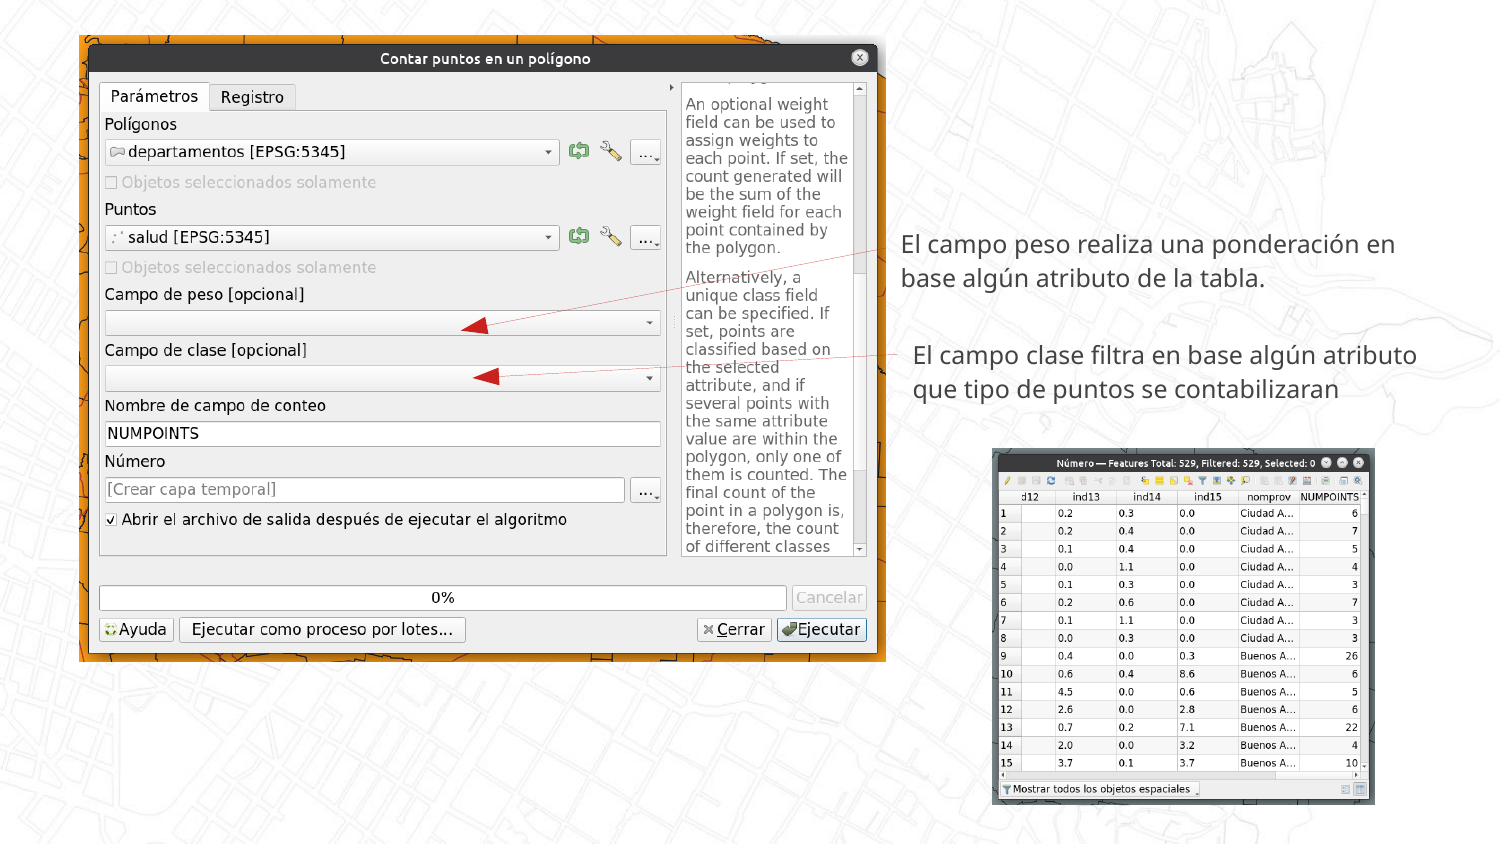

El campo peso realiza una ponderación en base algún atributo de la tabla.
El campo clase filtra en base algún atributo que tipo de puntos se contabilizaran